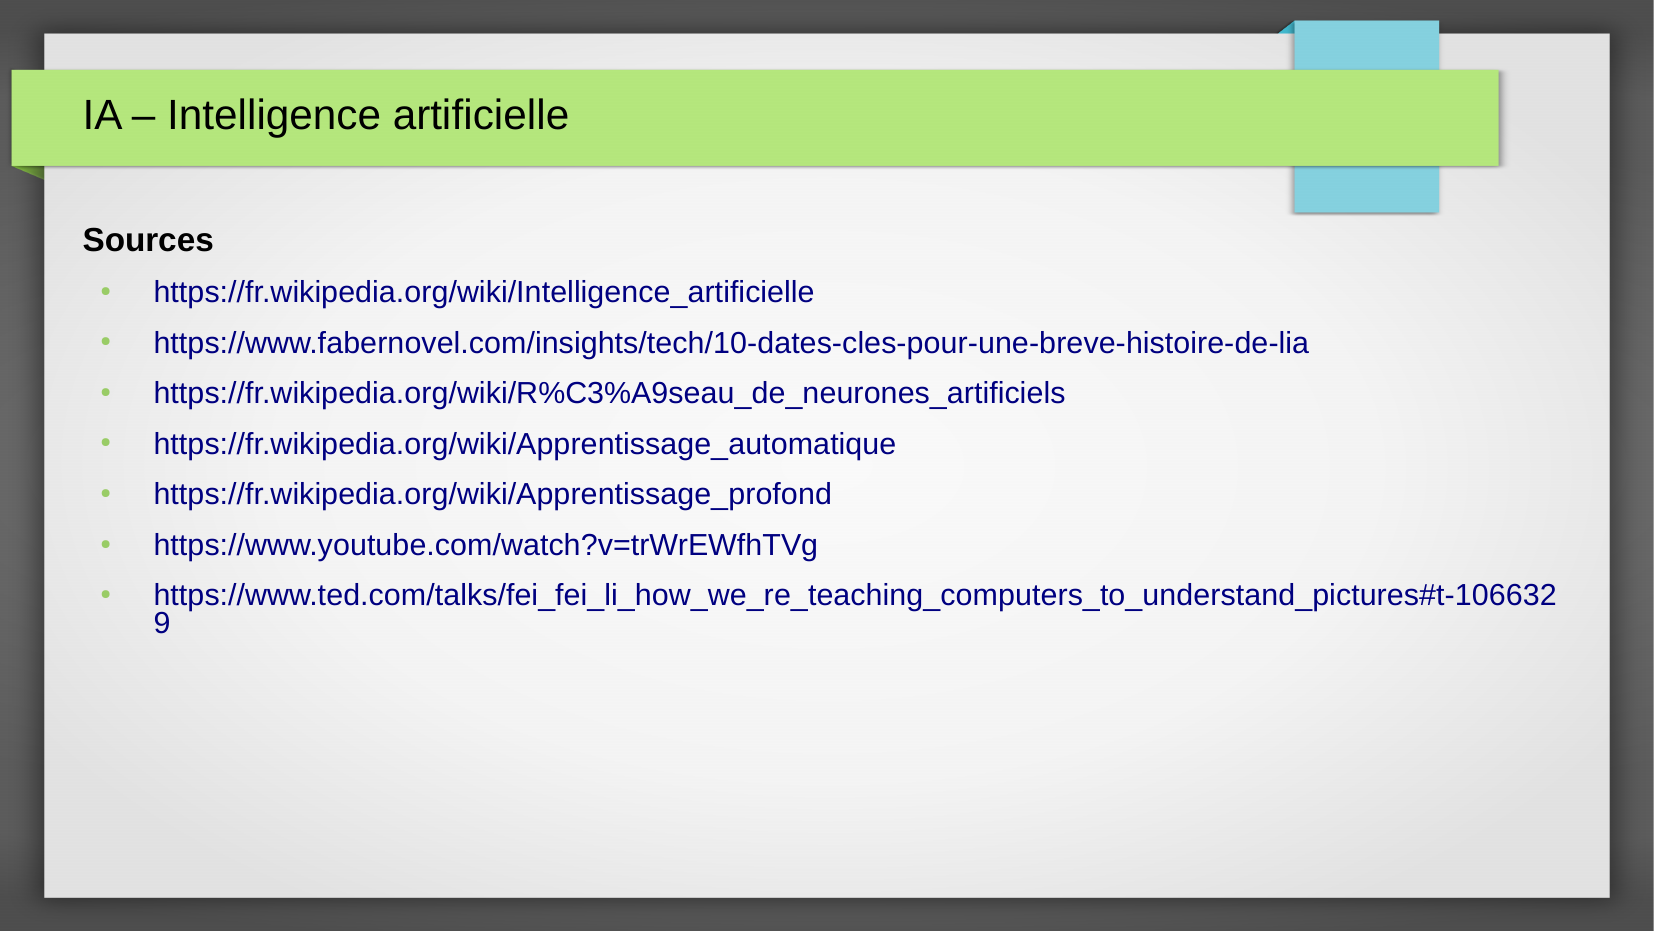

# IA – Intelligence artificielle
Sources
https://fr.wikipedia.org/wiki/Intelligence_artificielle
https://www.fabernovel.com/insights/tech/10-dates-cles-pour-une-breve-histoire-de-lia
https://fr.wikipedia.org/wiki/R%C3%A9seau_de_neurones_artificiels
https://fr.wikipedia.org/wiki/Apprentissage_automatique
https://fr.wikipedia.org/wiki/Apprentissage_profond
https://www.youtube.com/watch?v=trWrEWfhTVg
https://www.ted.com/talks/fei_fei_li_how_we_re_teaching_computers_to_understand_pictures#t-1066329